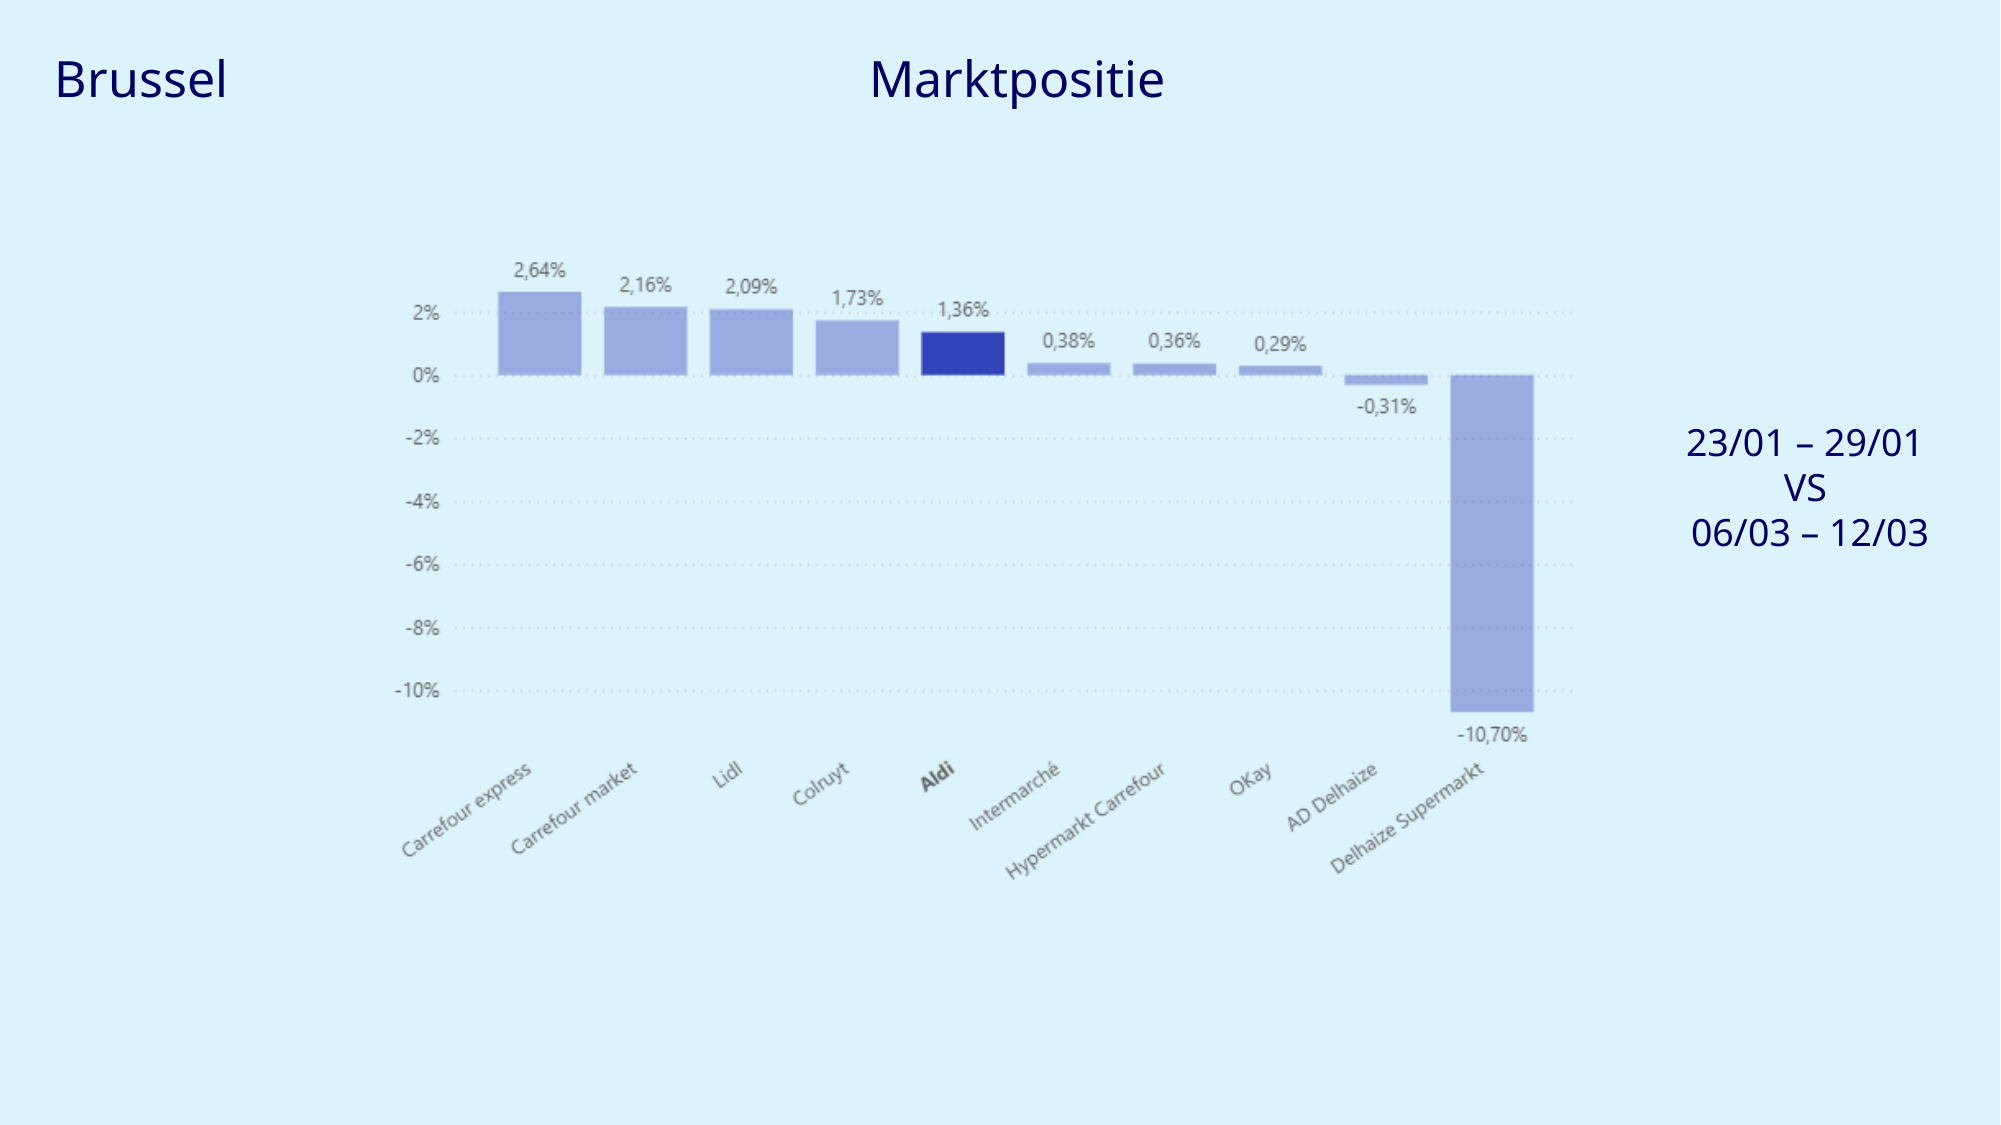

Brussel
Marktpositie
23/01 – 29/01
VS
06/03 – 12/03